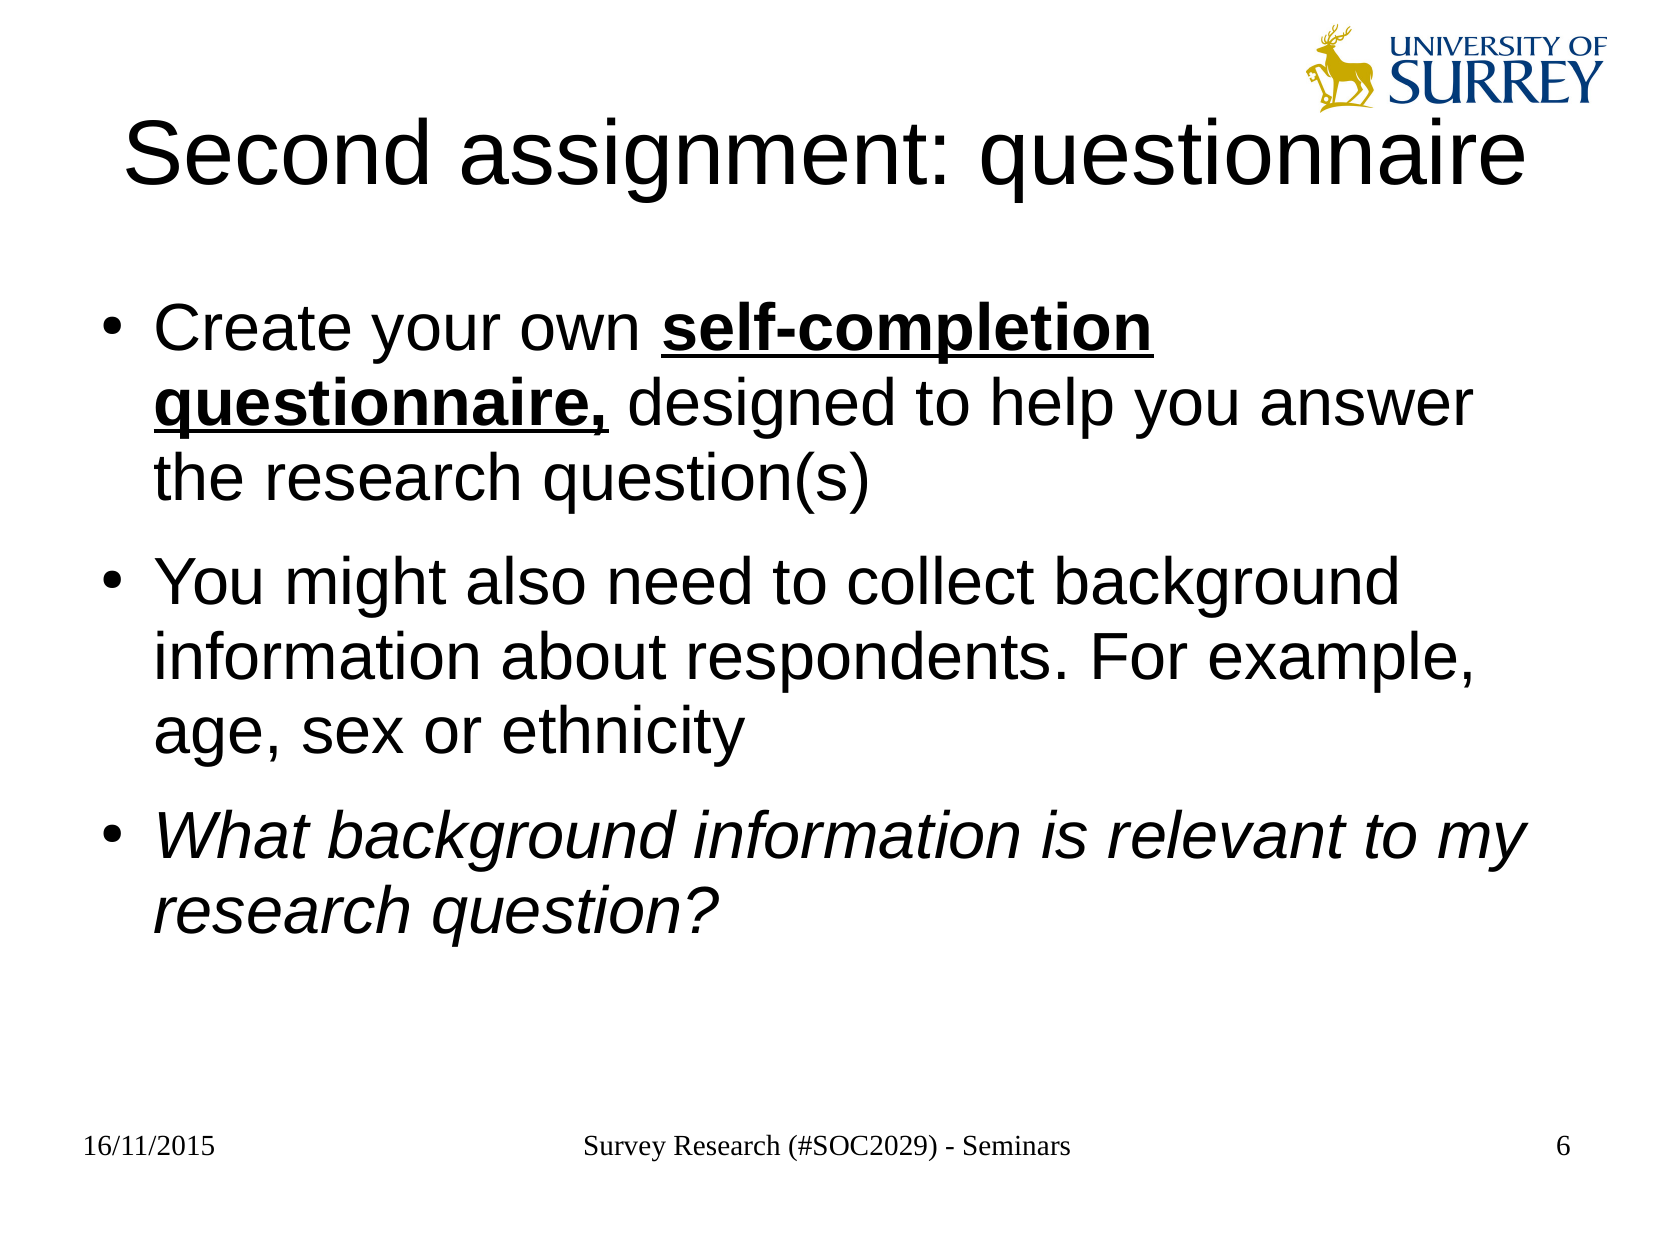

# Second assignment: questionnaire
Create your own self-completion questionnaire, designed to help you answer the research question(s)
You might also need to collect background information about respondents. For example, age, sex or ethnicity
What background information is relevant to my research question?
05/10/2015
6